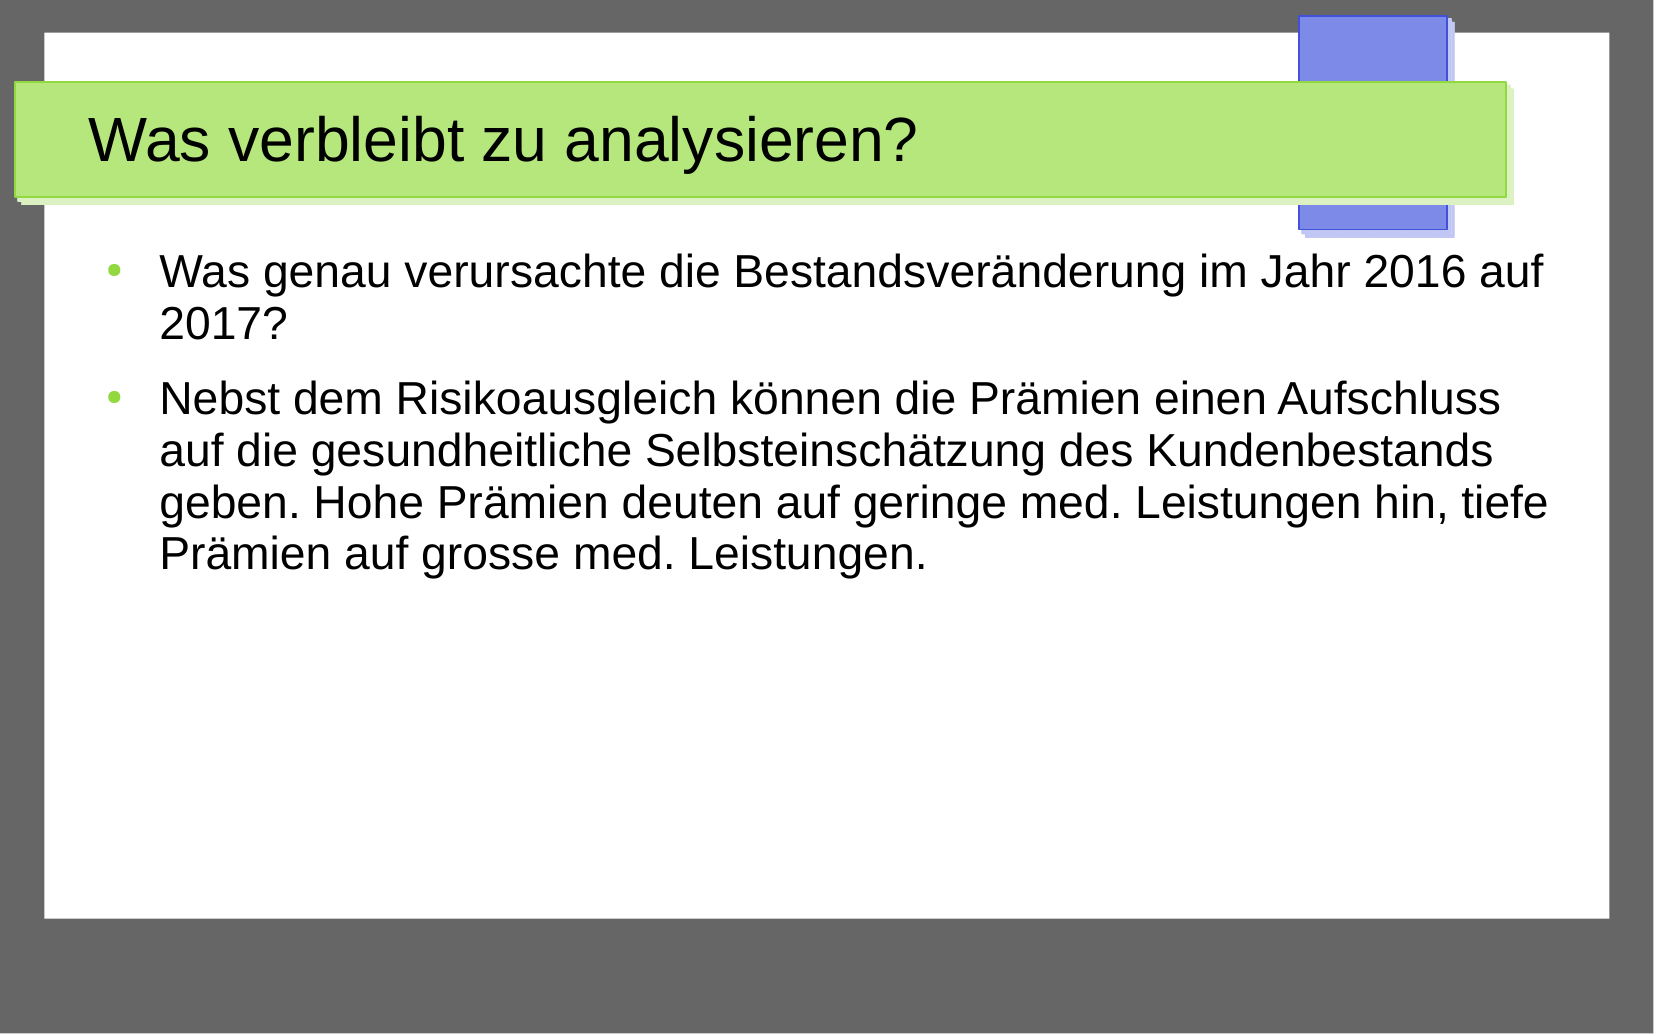

# Was verbleibt zu analysieren?
Was genau verursachte die Bestandsveränderung im Jahr 2016 auf 2017?
Nebst dem Risikoausgleich können die Prämien einen Aufschluss auf die gesundheitliche Selbsteinschätzung des Kundenbestands geben. Hohe Prämien deuten auf geringe med. Leistungen hin, tiefe Prämien auf grosse med. Leistungen.